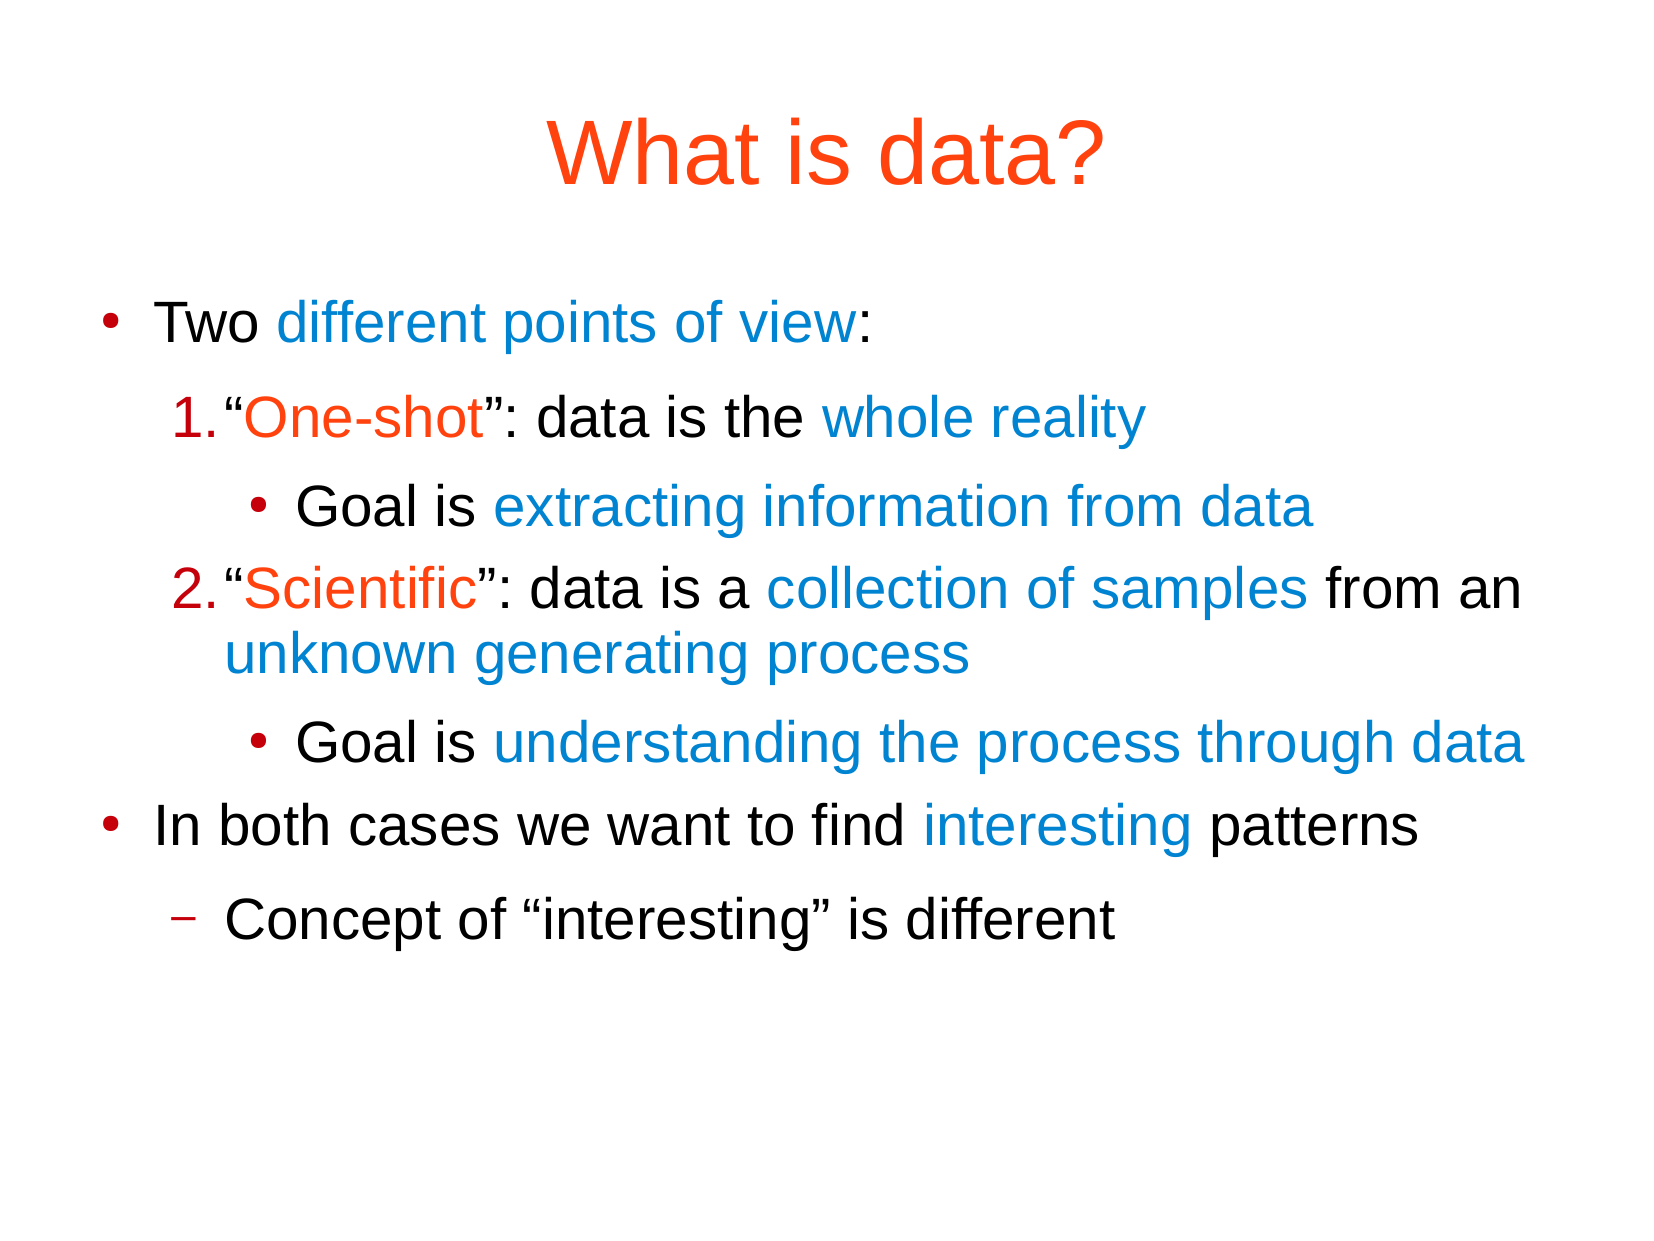

# What is data?
Two different points of view:
“One-shot”: data is the whole reality
Goal is extracting information from data
“Scientific”: data is a collection of samples from an unknown generating process
Goal is understanding the process through data
In both cases we want to find interesting patterns
Concept of “interesting” is different